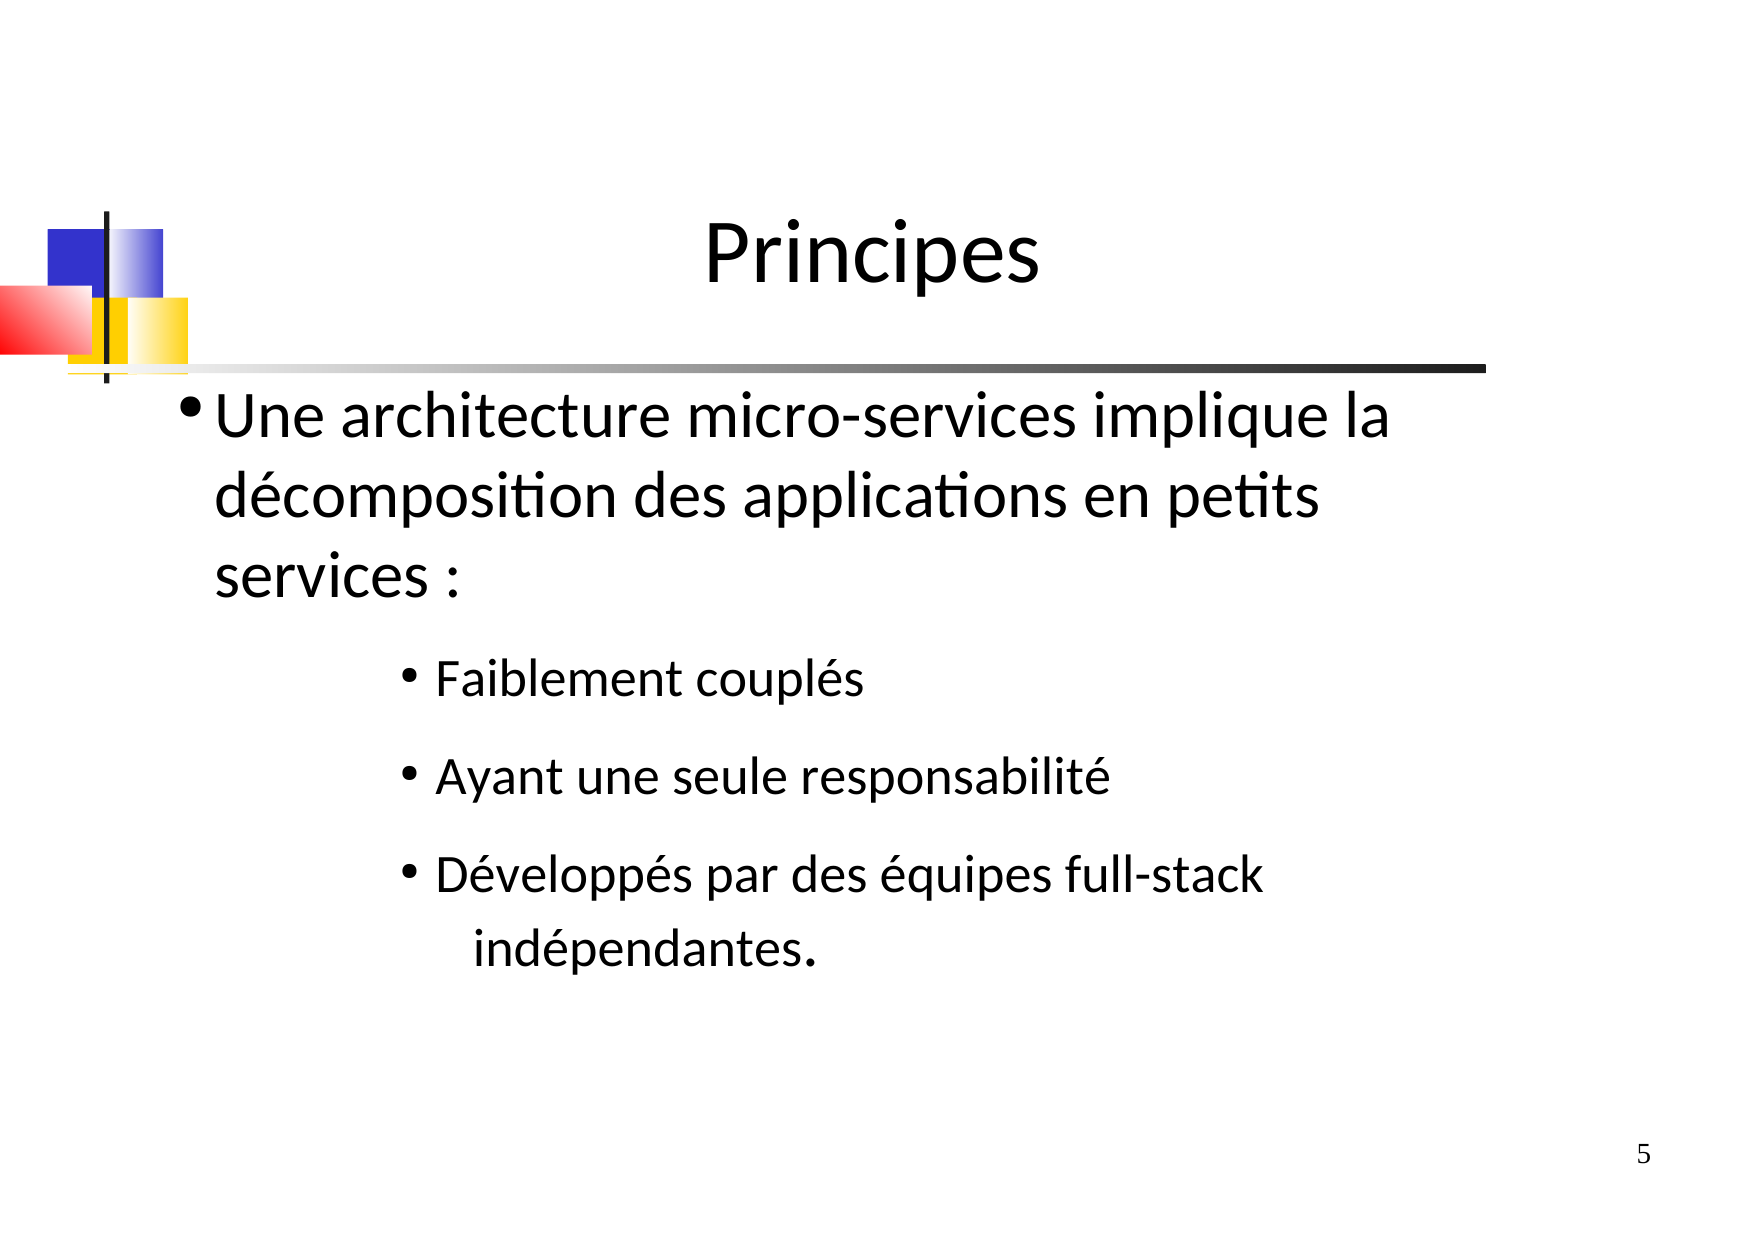

# Principes
Une architecture micro-services implique la décomposition des applications en petits services :
Faiblement couplés
Ayant une seule responsabilité
Développés par des équipes full-stack indépendantes.